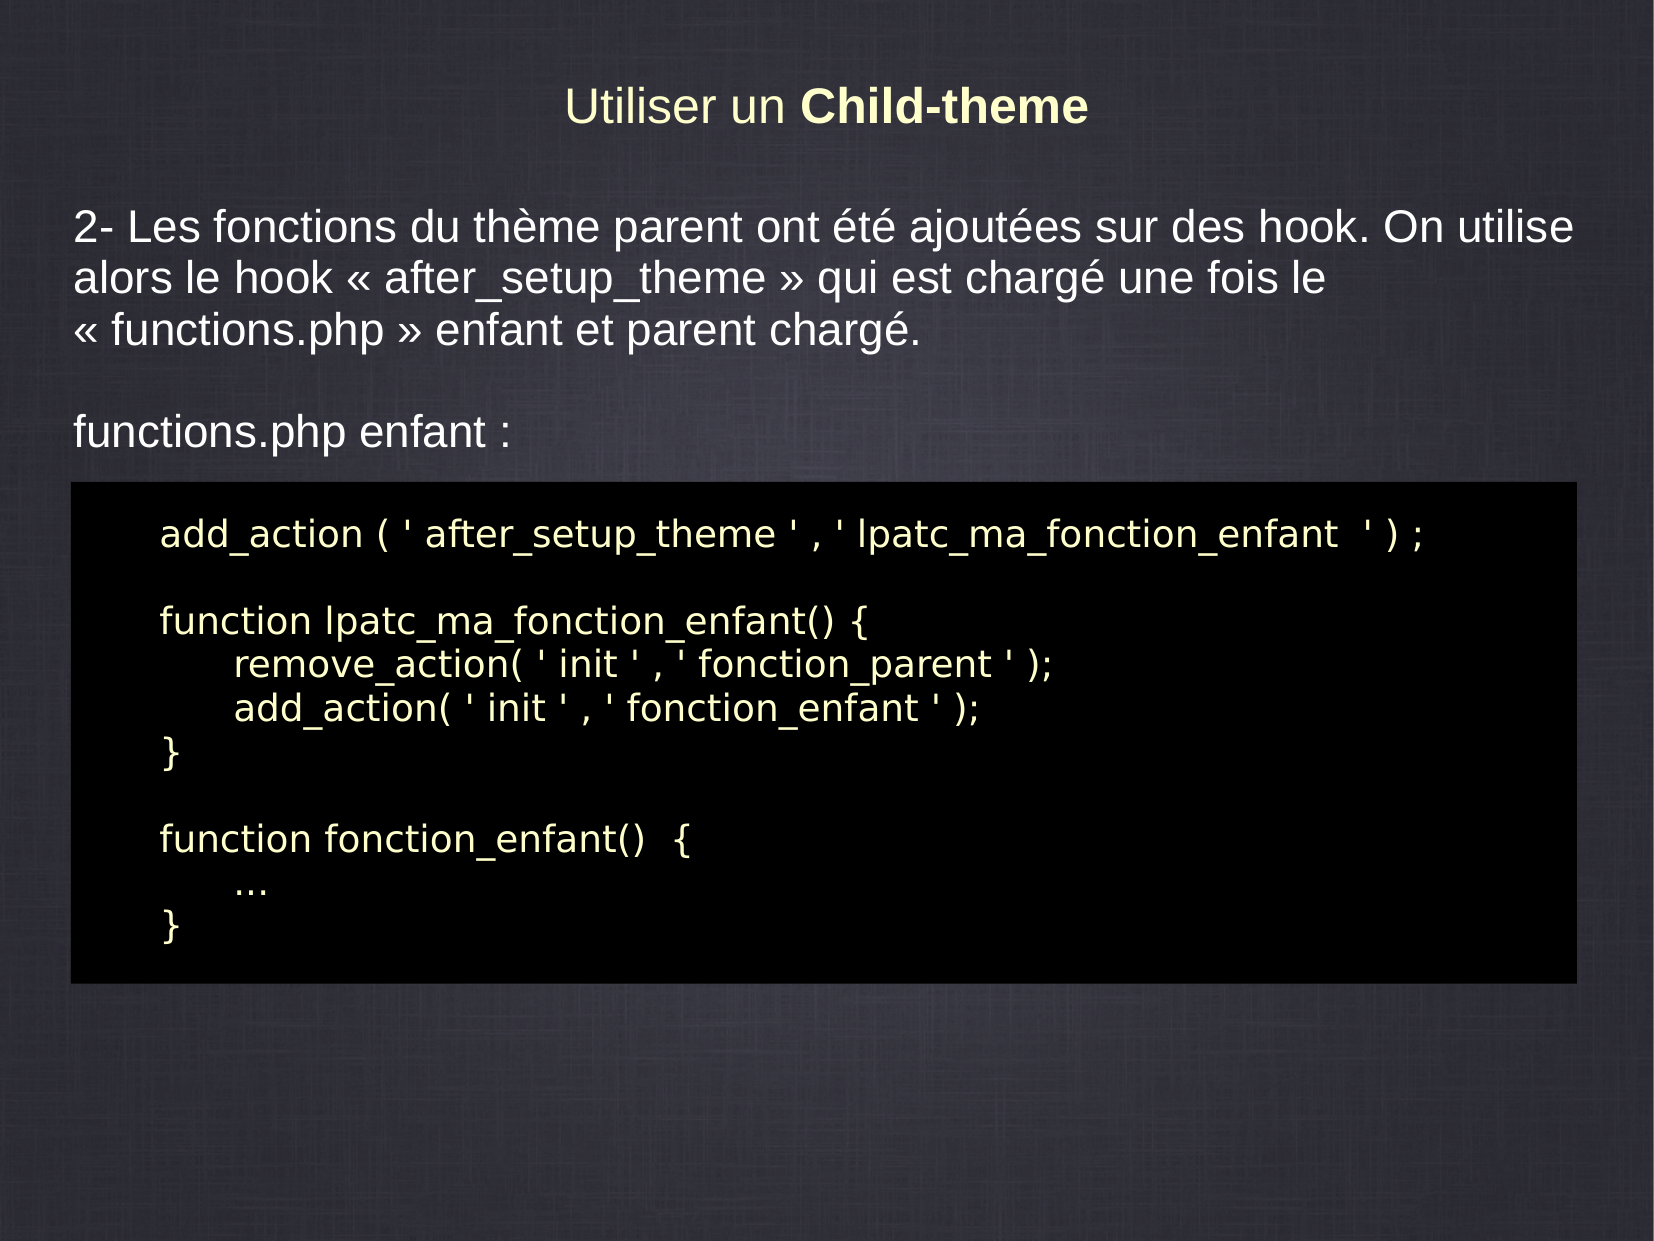

Utiliser un Child-theme
2- Les fonctions du thème parent ont été ajoutées sur des hook. On utilise alors le hook « after_setup_theme » qui est chargé une fois le « functions.php » enfant et parent chargé.
functions.php enfant :
	add_action ( ' after_setup_theme ' , ' lpatc_ma_fonction_enfant ' ) ;
	function lpatc_ma_fonction_enfant() {
		remove_action( ' init ' , ' fonction_parent ' );
		add_action( ' init ' , ' fonction_enfant ' );
	}
	function fonction_enfant() {
		...
	}